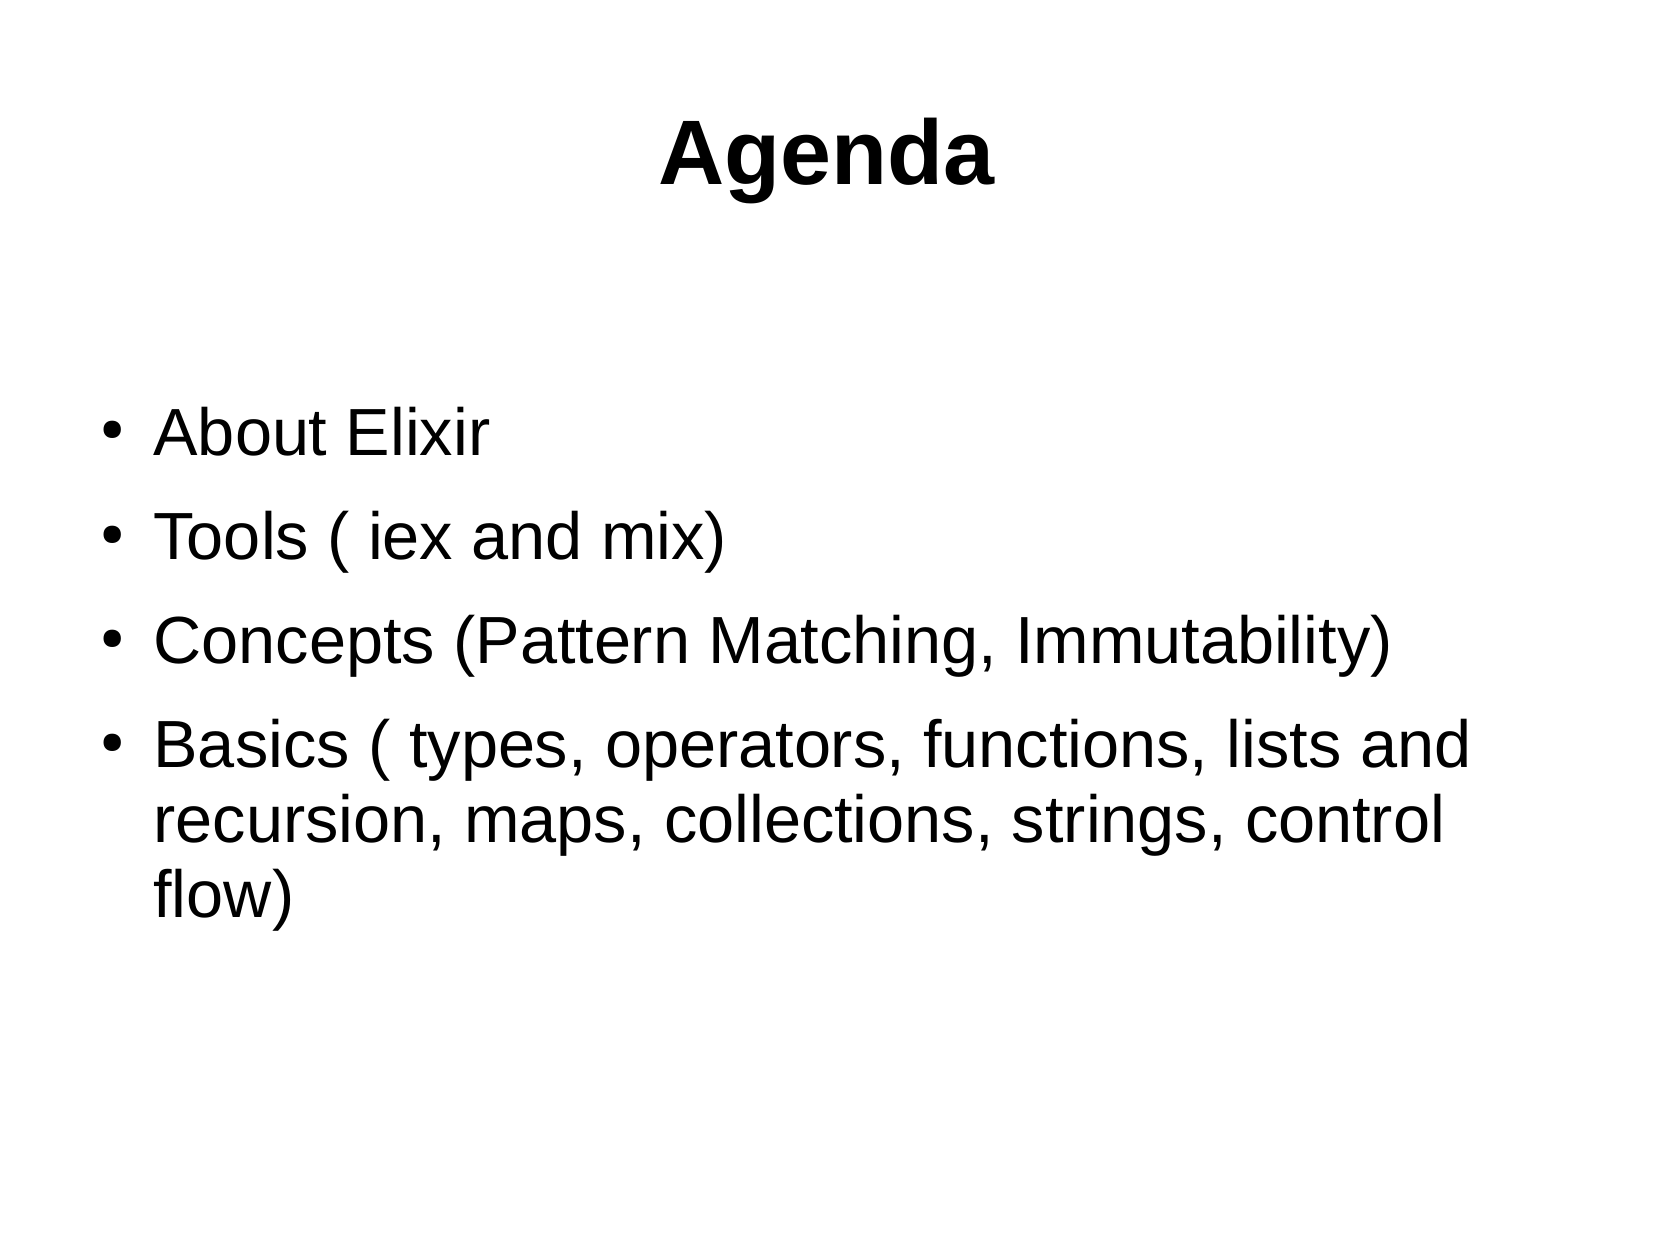

# Agenda
About Elixir
Tools ( iex and mix)
Concepts (Pattern Matching, Immutability)
Basics ( types, operators, functions, lists and recursion, maps, collections, strings, control flow)